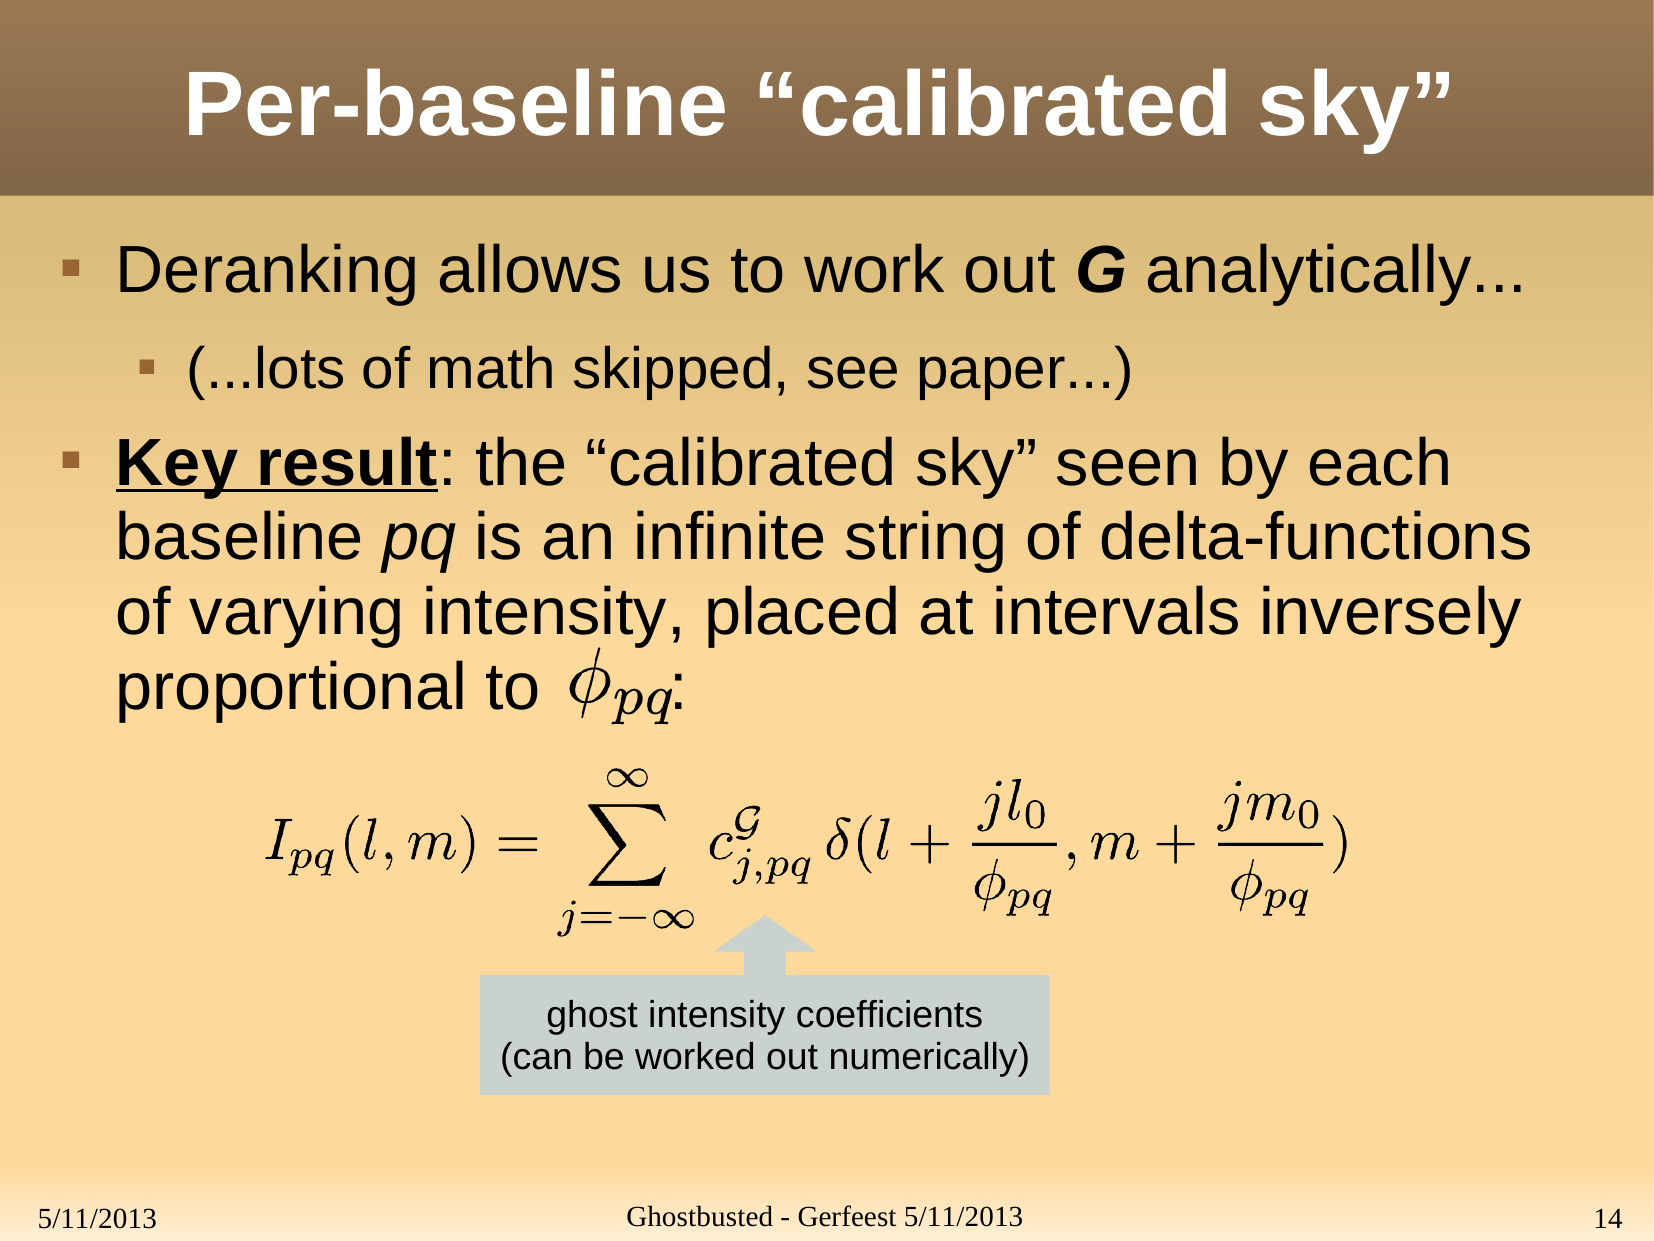

# Per-baseline “calibrated sky”
Deranking allows us to work out G analytically...
(...lots of math skipped, see paper...)
Key result: the “calibrated sky” seen by each baseline pq is an infinite string of delta-functions of varying intensity, placed at intervals inversely proportional to :
ghost intensity coefficients
(can be worked out numerically)
Ghostbusted - Gerfeest 5/11/2013
5/11/2013
14